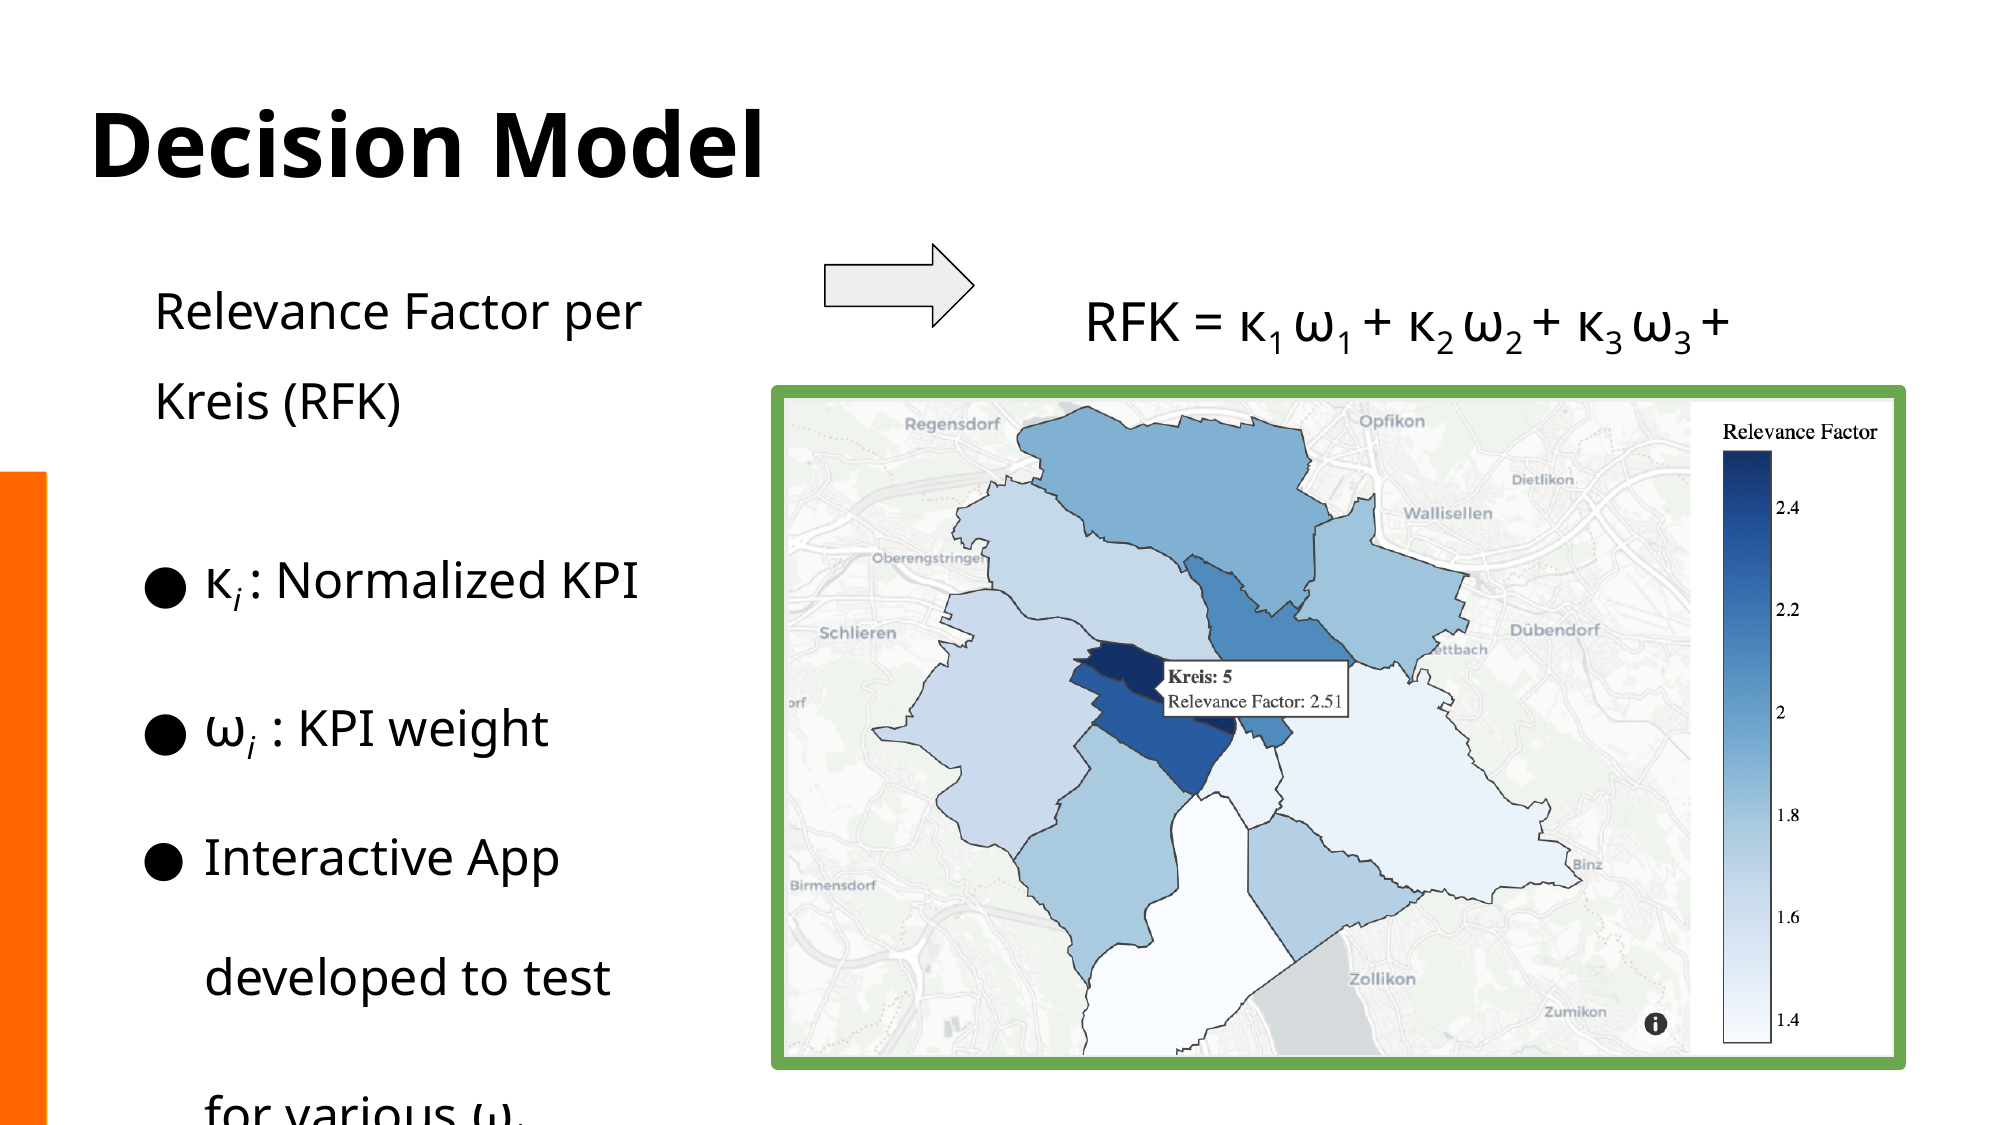

# Decision Model
Relevance Factor per Kreis (RFK)
RFK = к1 ω1 + к2 ω2 + к3 ω3 + к4 ω4
кi : Normalized KPI
ωi : KPI weight
Interactive App developed to test for various ωi